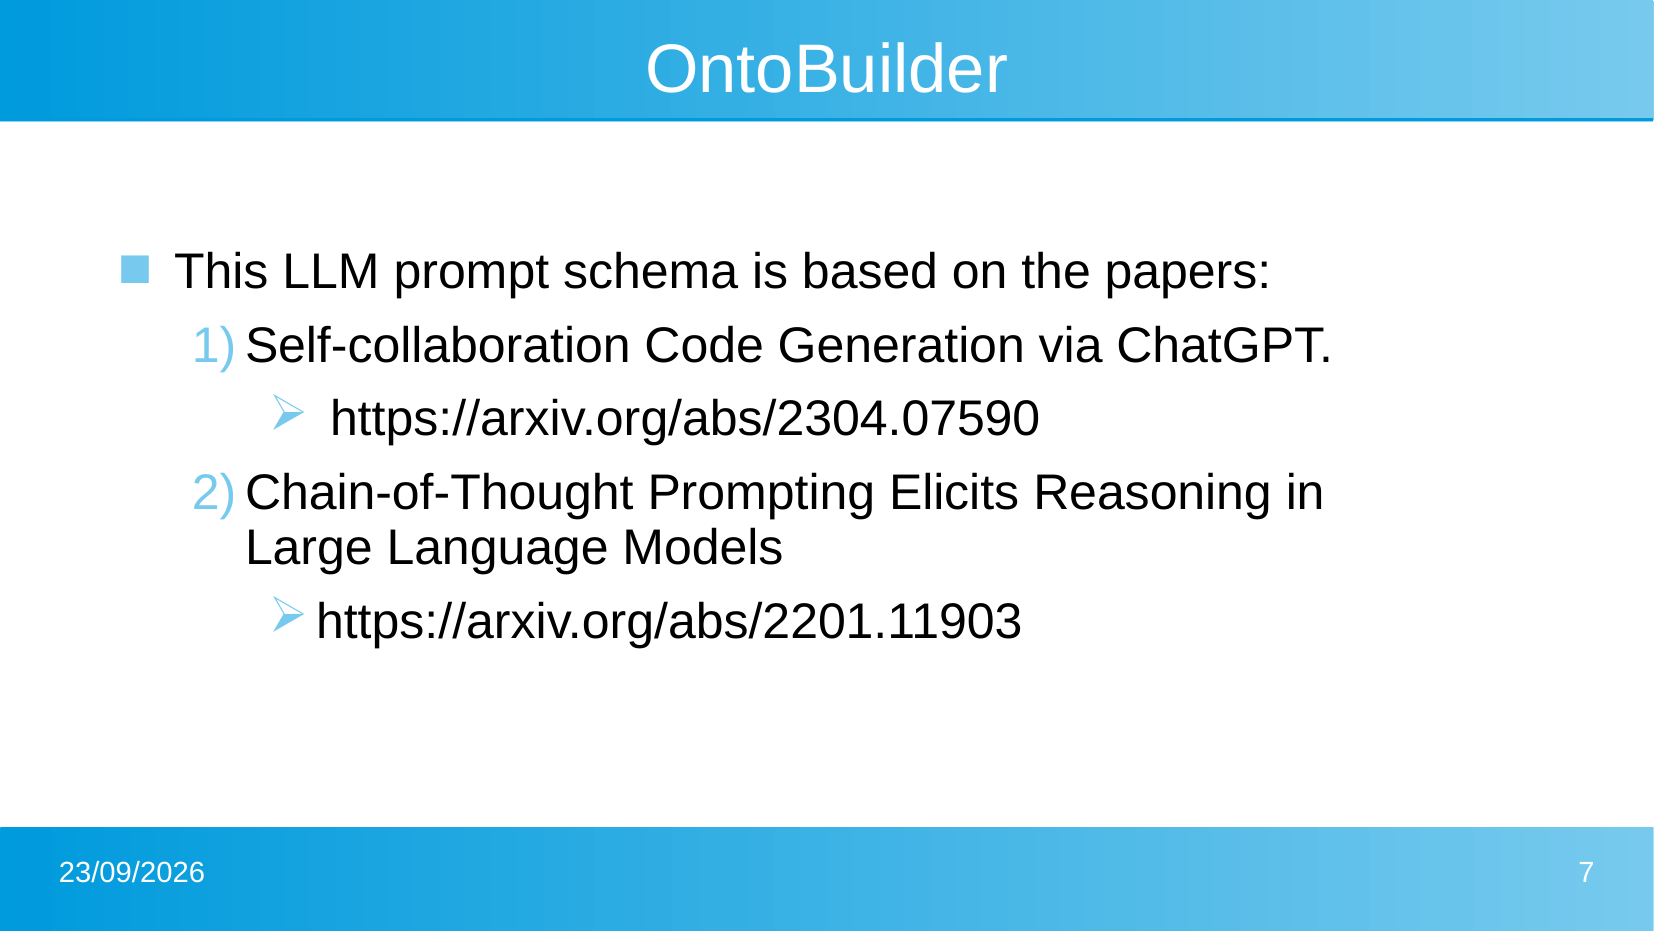

# OntoBuilder
This LLM prompt schema is based on the papers:
Self-collaboration Code Generation via ChatGPT.
 https://arxiv.org/abs/2304.07590
Chain-of-Thought Prompting Elicits Reasoning in Large Language Models
https://arxiv.org/abs/2201.11903
7